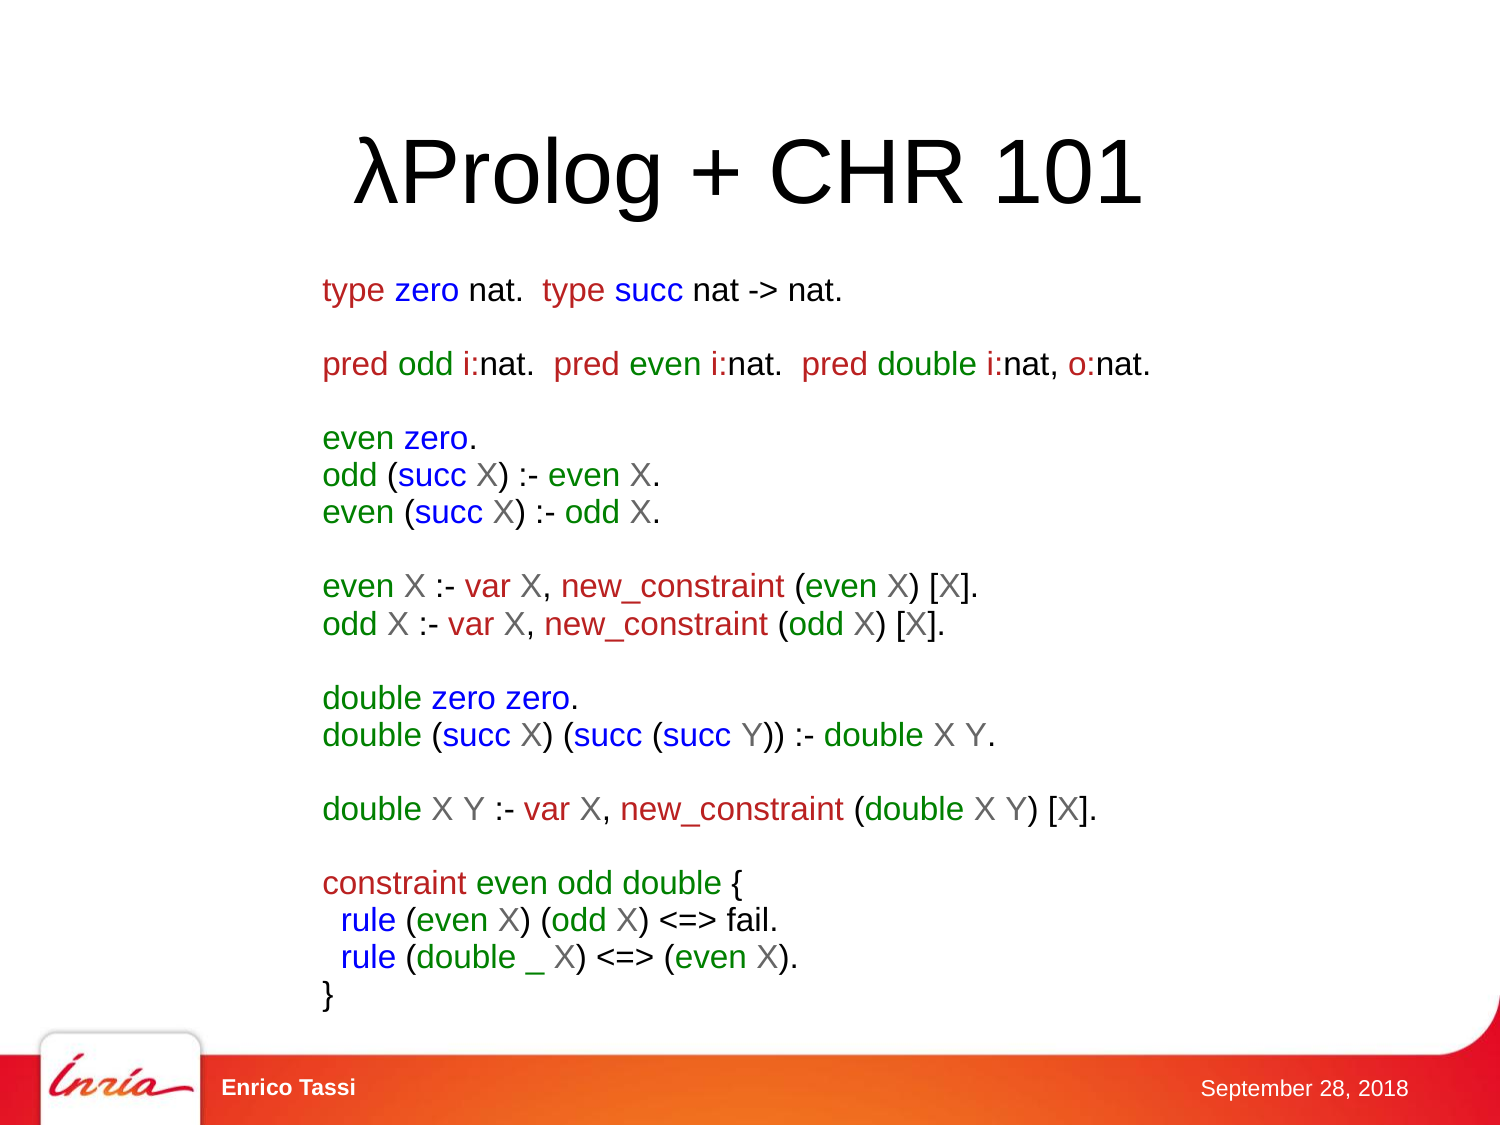

# λProlog + CHR 101
type zero nat. type succ nat -> nat.
pred odd i:nat. pred even i:nat. pred double i:nat, o:nat.
even zero.
odd (succ X) :- even X.
even (succ X) :- odd X.
even X :- var X, new_constraint (even X) [X].
odd X :- var X, new_constraint (odd X) [X].
double zero zero.
double (succ X) (succ (succ Y)) :- double X Y.
double X Y :- var X, new_constraint (double X Y) [X].
constraint even odd double {
 rule (even X) (odd X) <=> fail.
 rule (double _ X) <=> (even X).
}